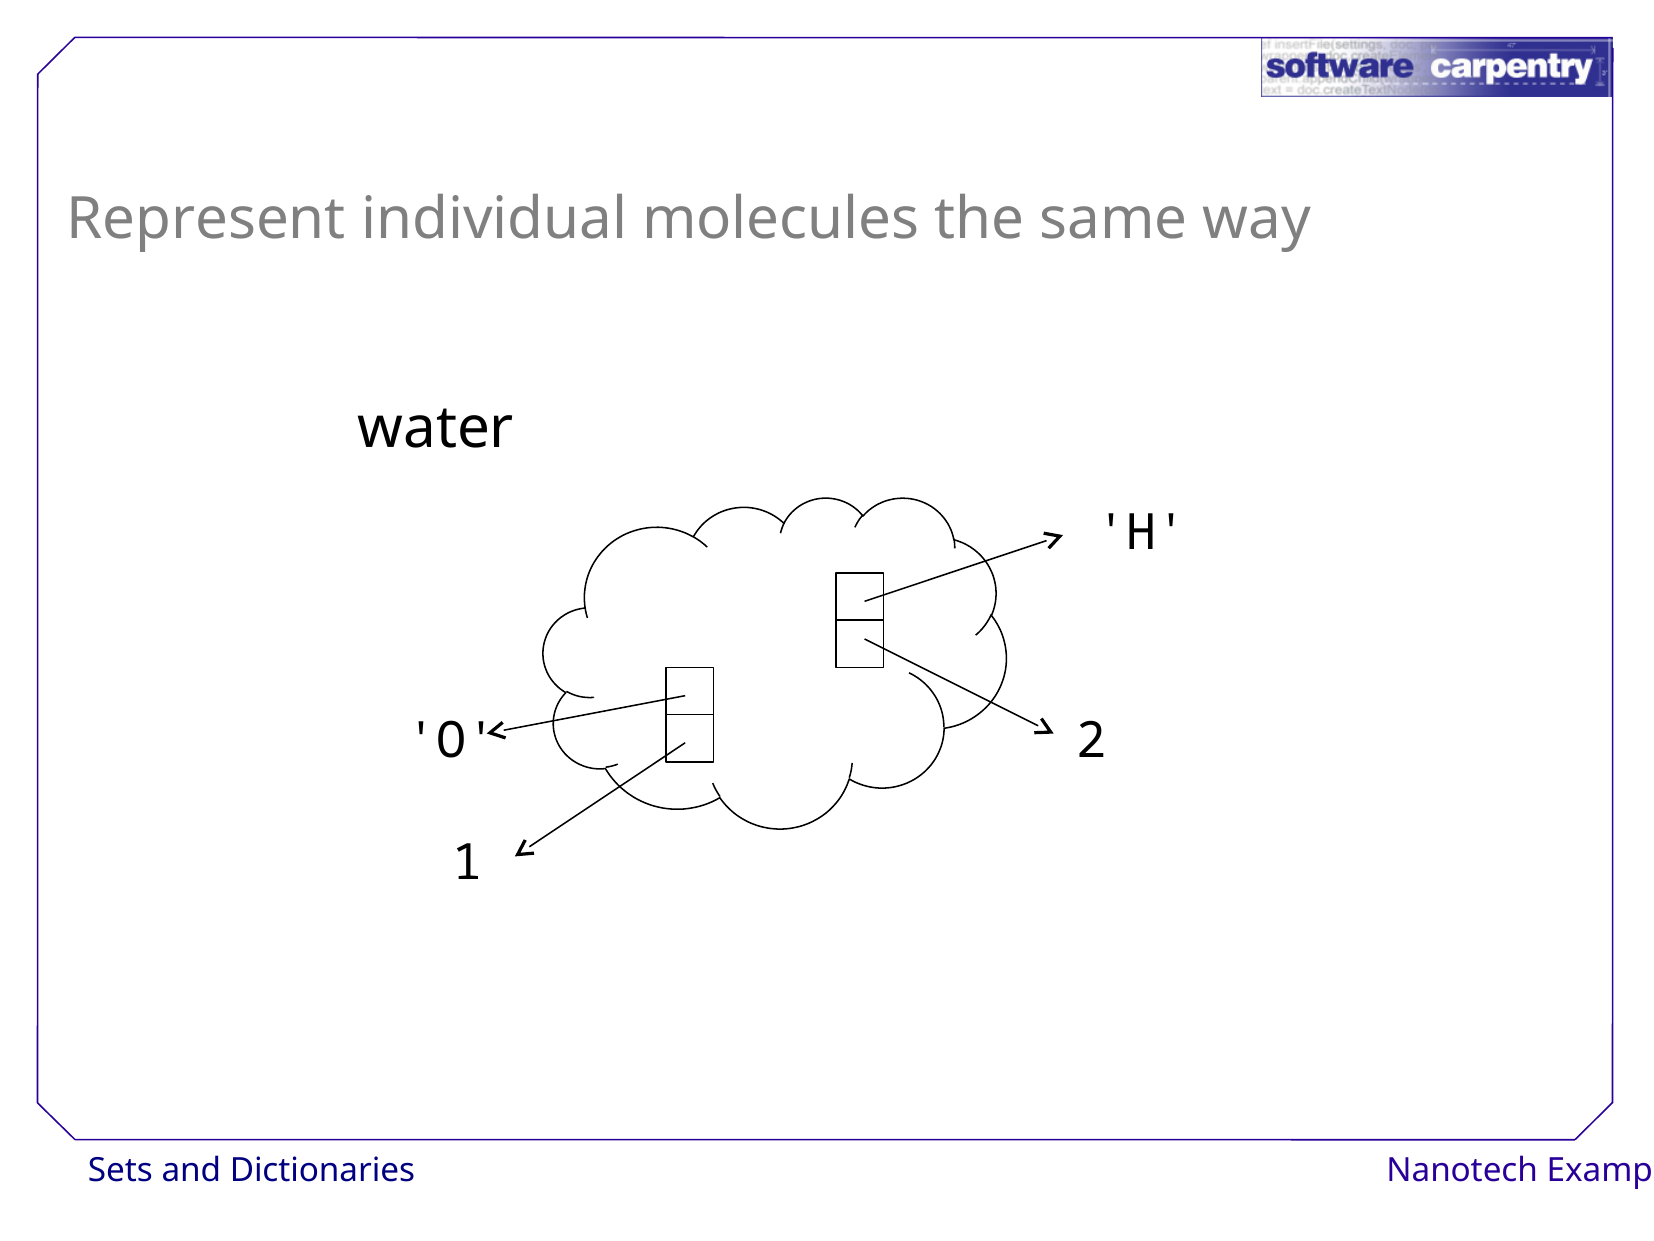

Represent individual molecules the same way
water
'H'
'O'
2
1